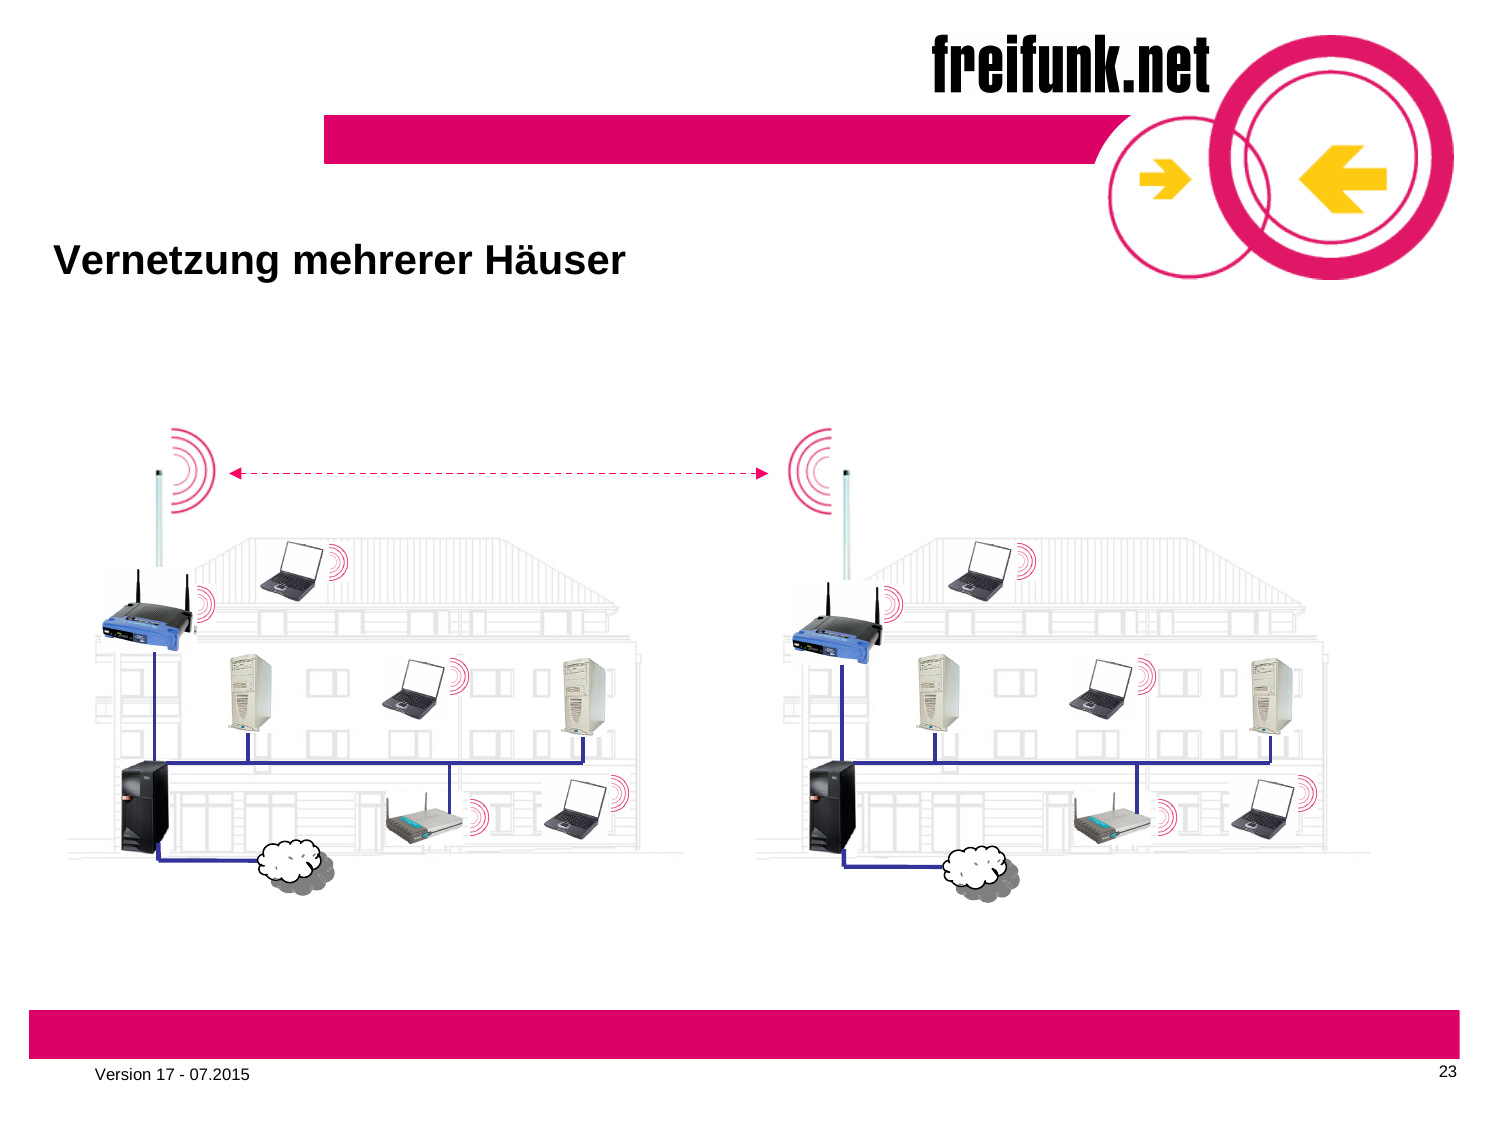

Vernetzung mehrerer Häuser
23
Version 17 - 07.2015